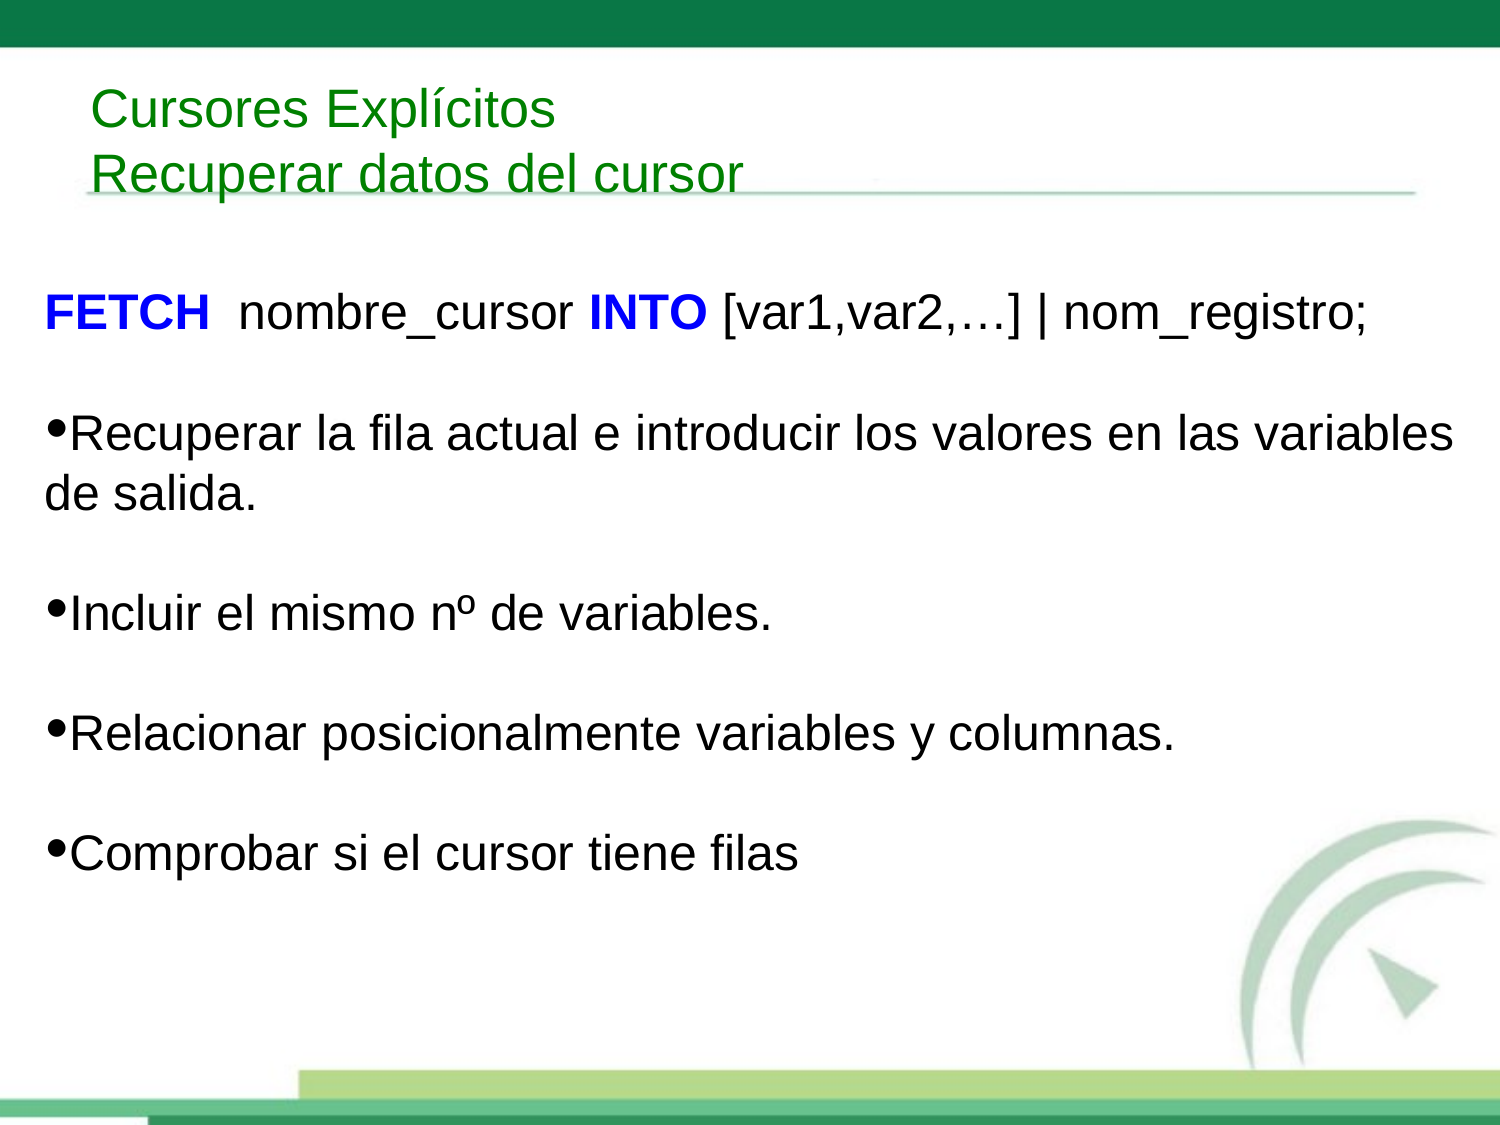

# Cursores Explícitos Recuperar datos del cursor
FETCH nombre_cursor INTO [var1,var2,…] | nom_registro;
Recuperar la fila actual e introducir los valores en las variables de salida.
Incluir el mismo nº de variables.
Relacionar posicionalmente variables y columnas.
Comprobar si el cursor tiene filas